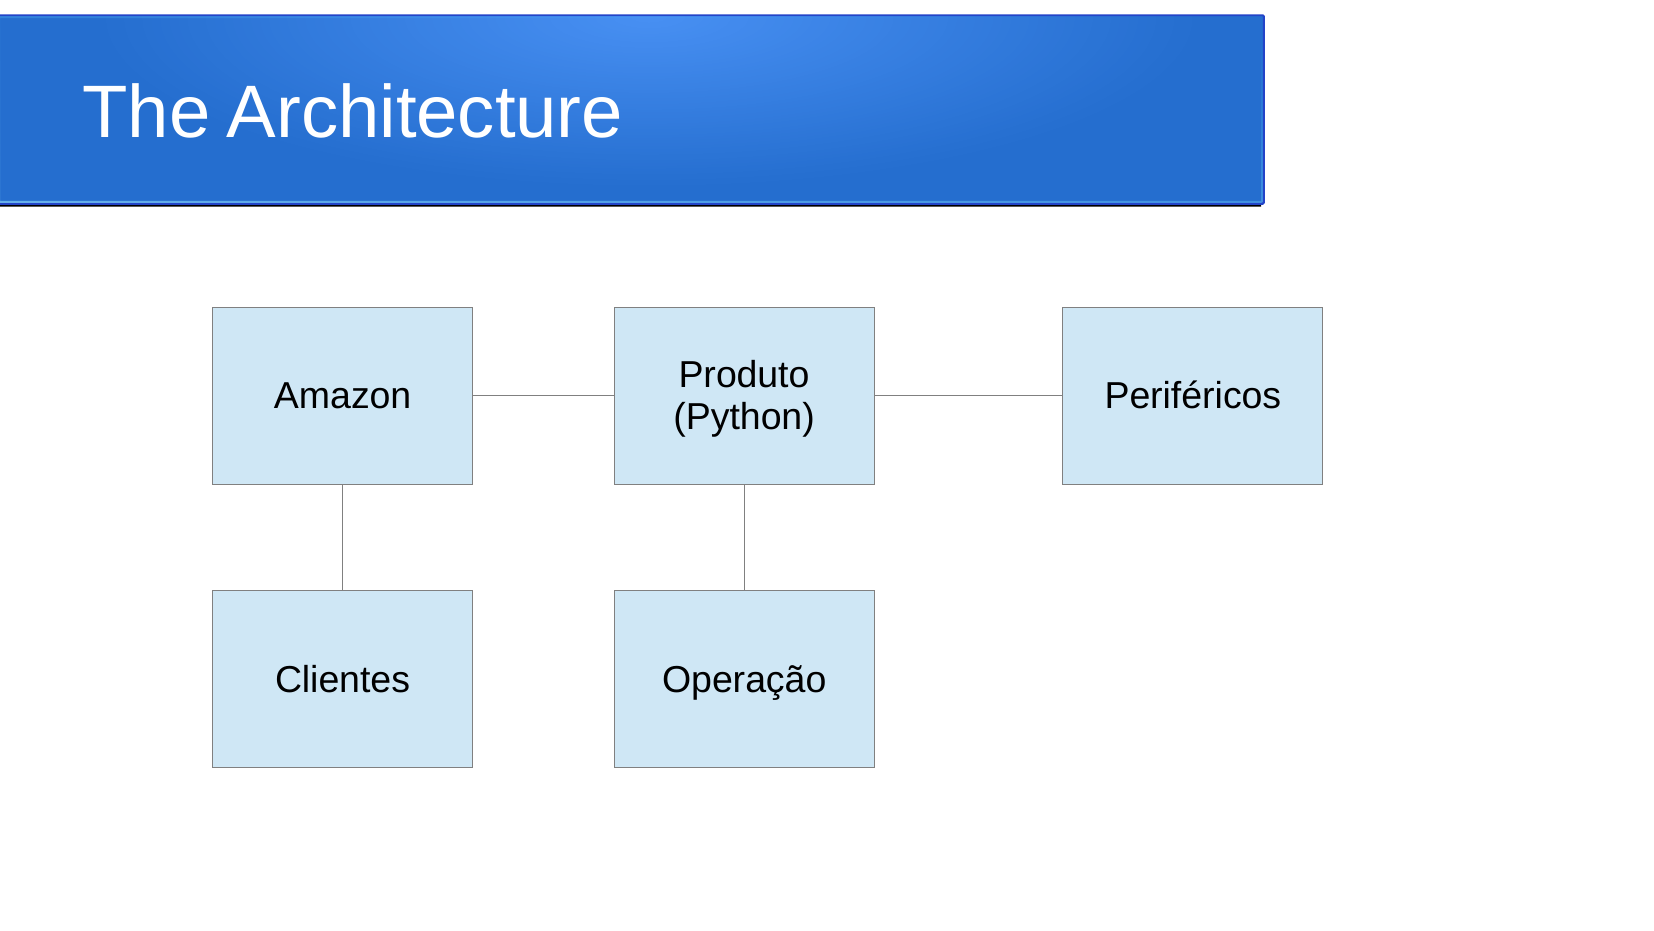

# The Architecture
Amazon
Produto
(Python)
Periféricos
Clientes
Operação